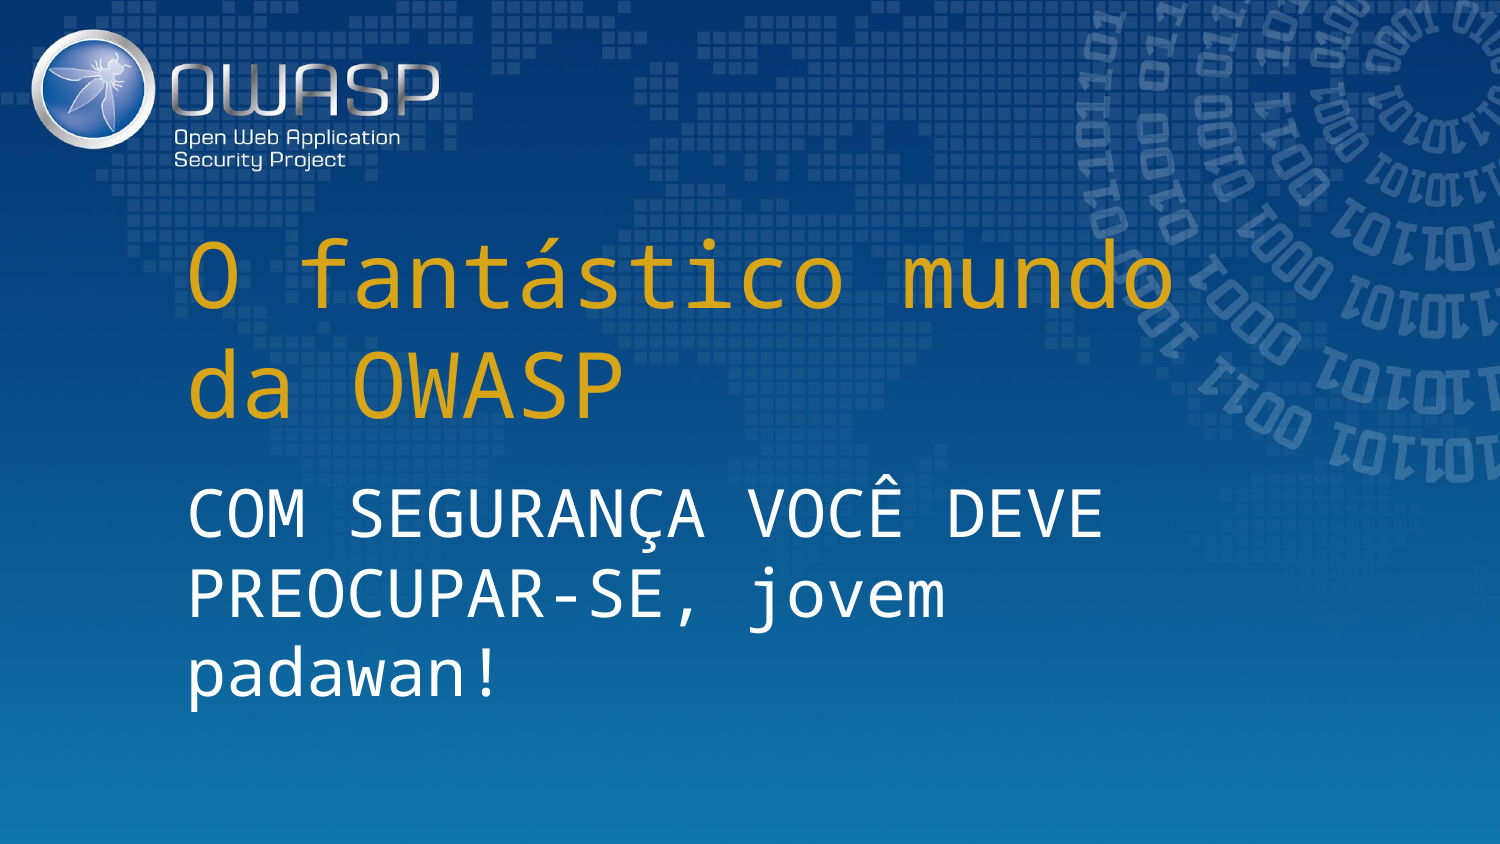

# O fantástico mundo da OWASP
COM SEGURANÇA VOCÊ DEVE PREOCUPAR-SE, jovem padawan!